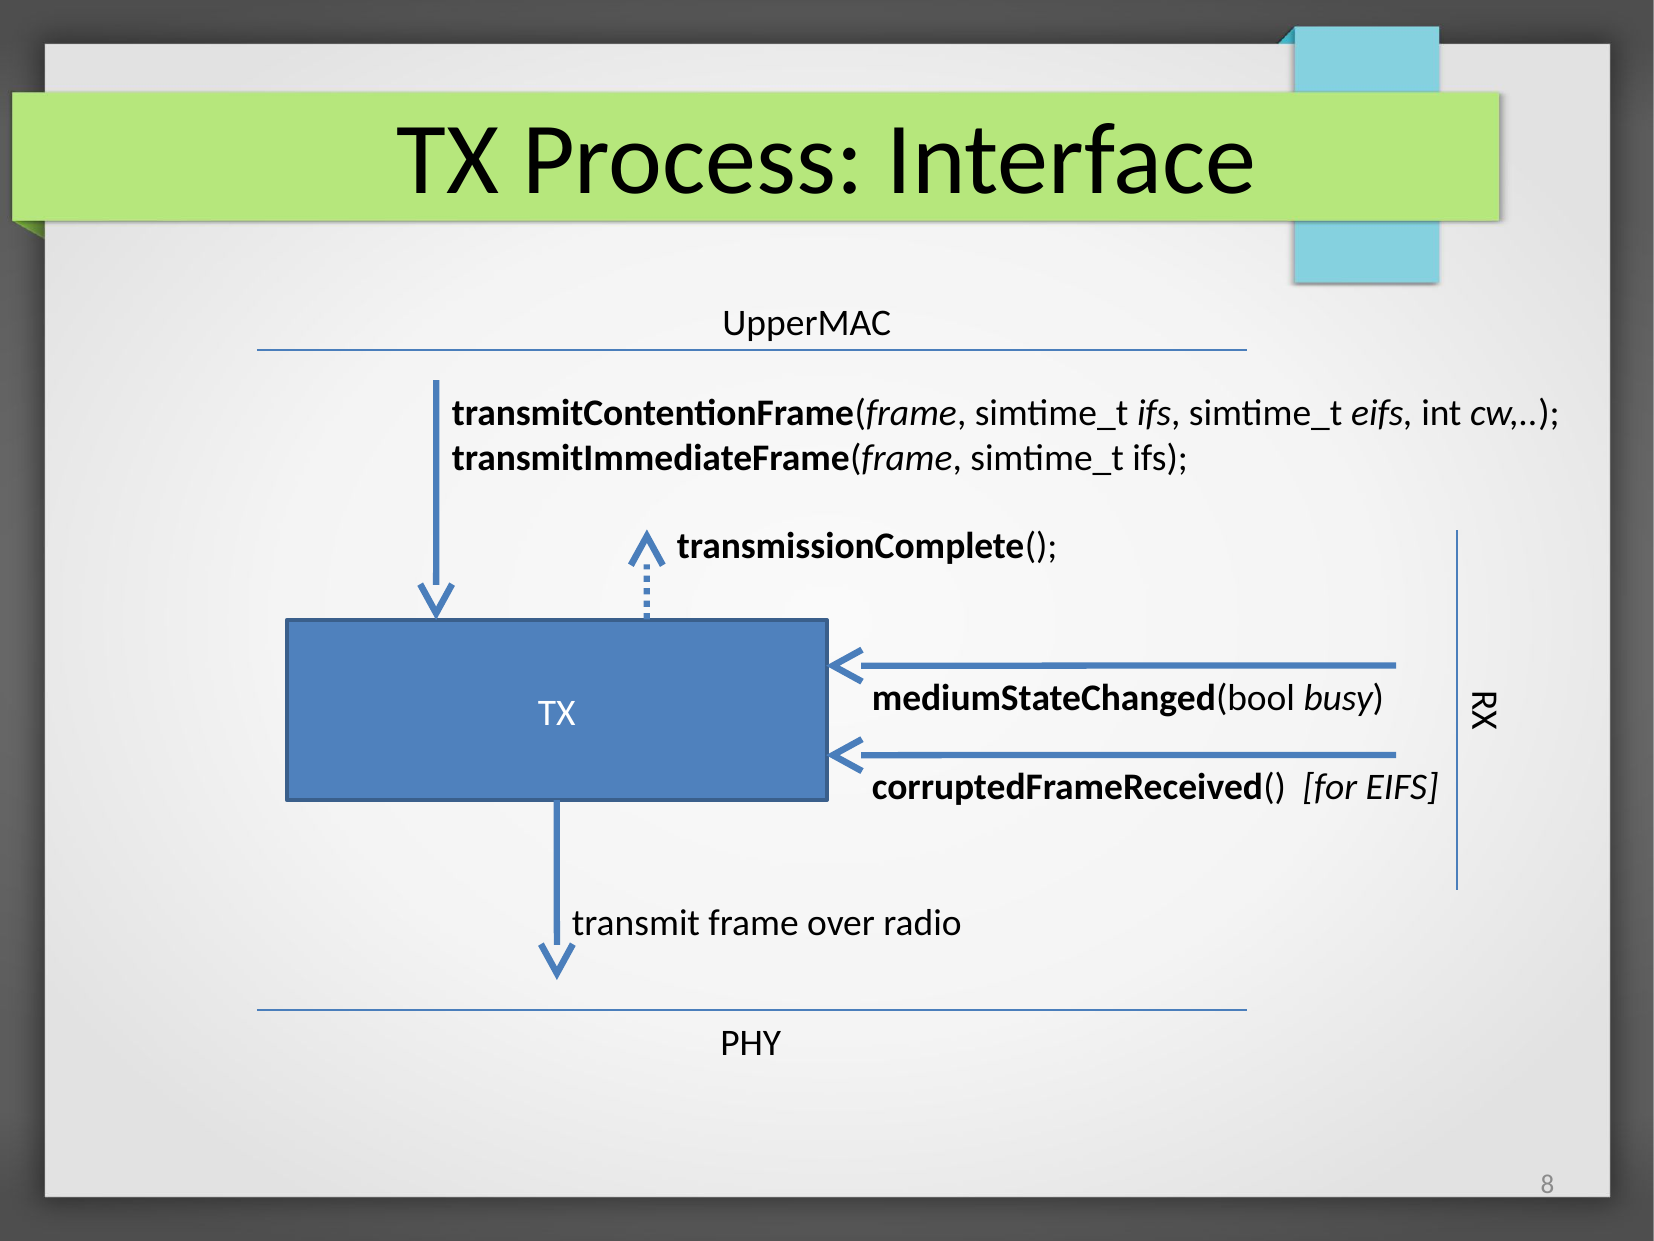

# TX Process: Interface
UpperMAC
transmitContentionFrame(frame, simtime_t ifs, simtime_t eifs, int cw,..);
transmitImmediateFrame(frame, simtime_t ifs);
transmissionComplete();
TX
mediumStateChanged(bool busy)
RX
corruptedFrameReceived() [for EIFS]
transmit frame over radio
PHY